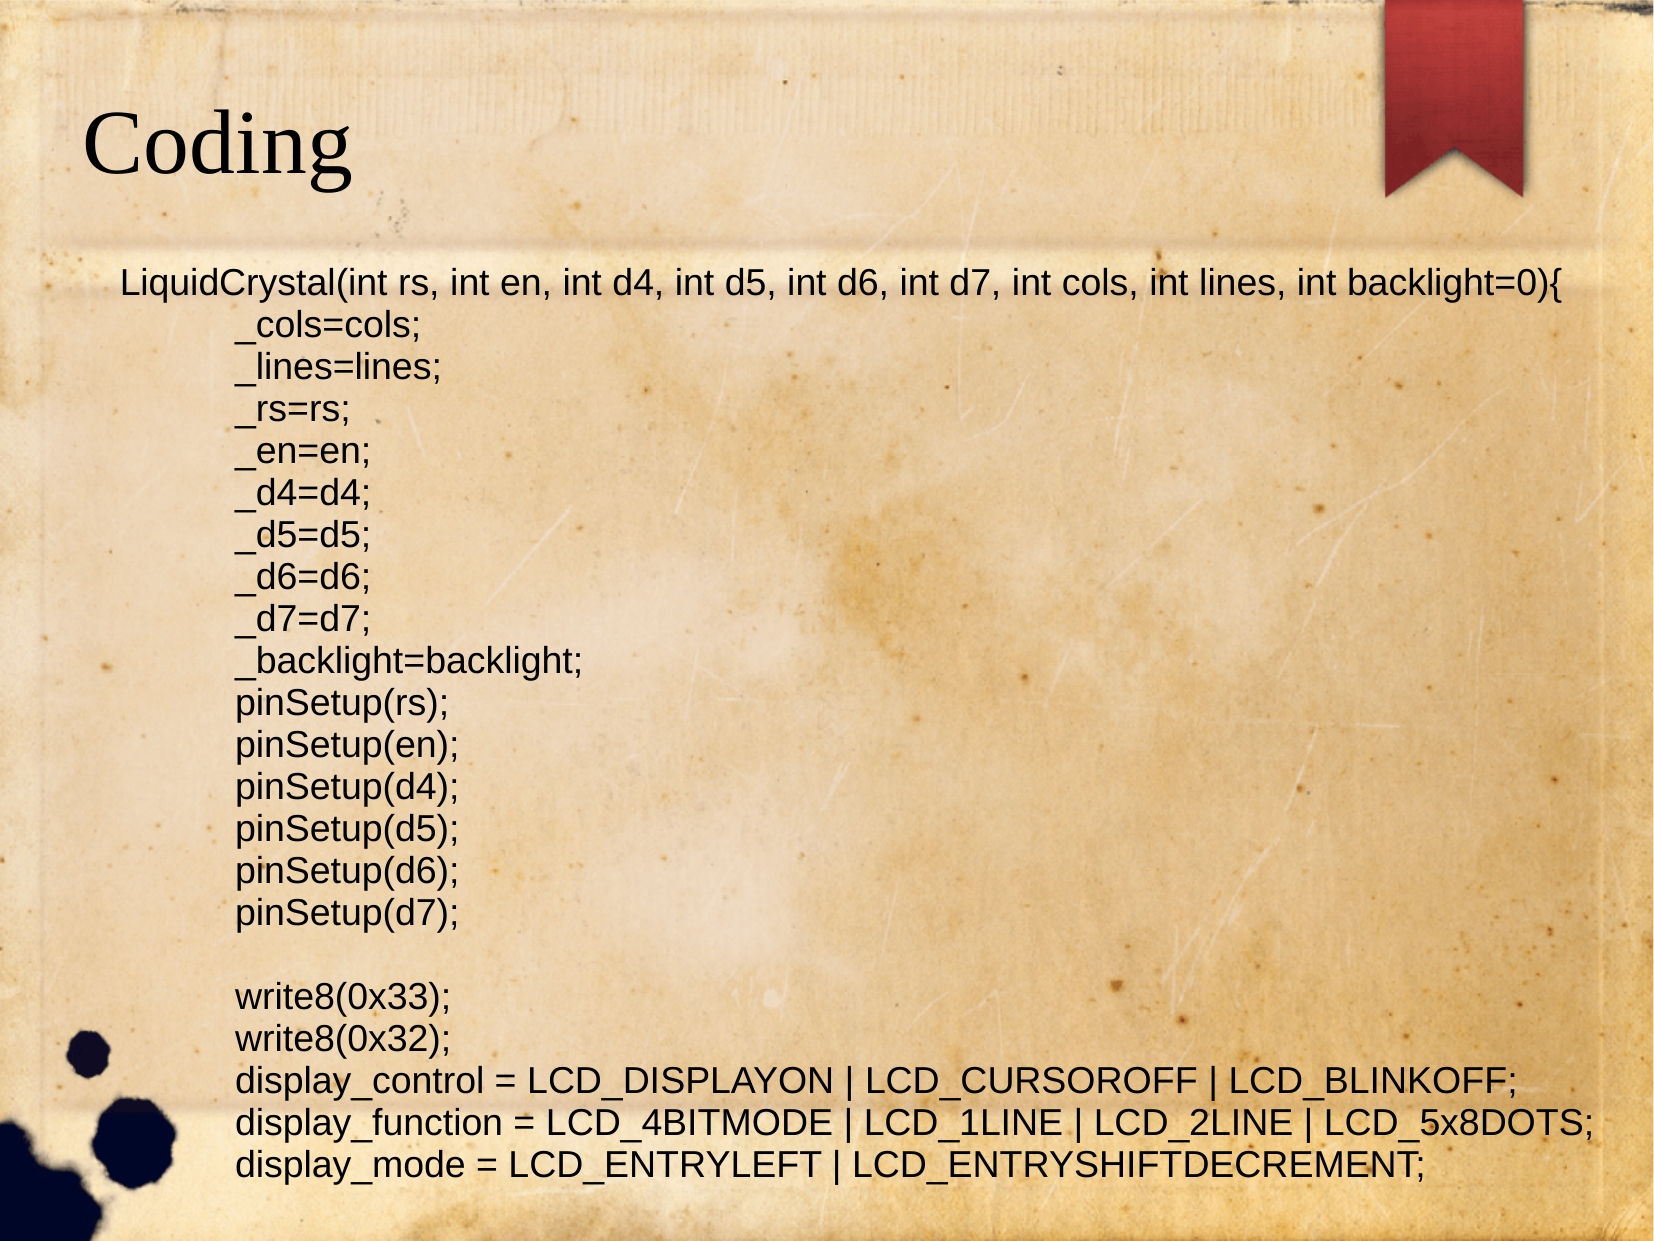

# Coding
 LiquidCrystal(int rs, int en, int d4, int d5, int d6, int d7, int cols, int lines, int backlight=0){
 _cols=cols;
 _lines=lines;
 _rs=rs;
 _en=en;
 _d4=d4;
 _d5=d5;
 _d6=d6;
 _d7=d7;
 _backlight=backlight;
 pinSetup(rs);
 pinSetup(en);
 pinSetup(d4);
 pinSetup(d5);
 pinSetup(d6);
 pinSetup(d7);
 write8(0x33);
 write8(0x32);
 display_control = LCD_DISPLAYON | LCD_CURSOROFF | LCD_BLINKOFF;
 display_function = LCD_4BITMODE | LCD_1LINE | LCD_2LINE | LCD_5x8DOTS;
 display_mode = LCD_ENTRYLEFT | LCD_ENTRYSHIFTDECREMENT;